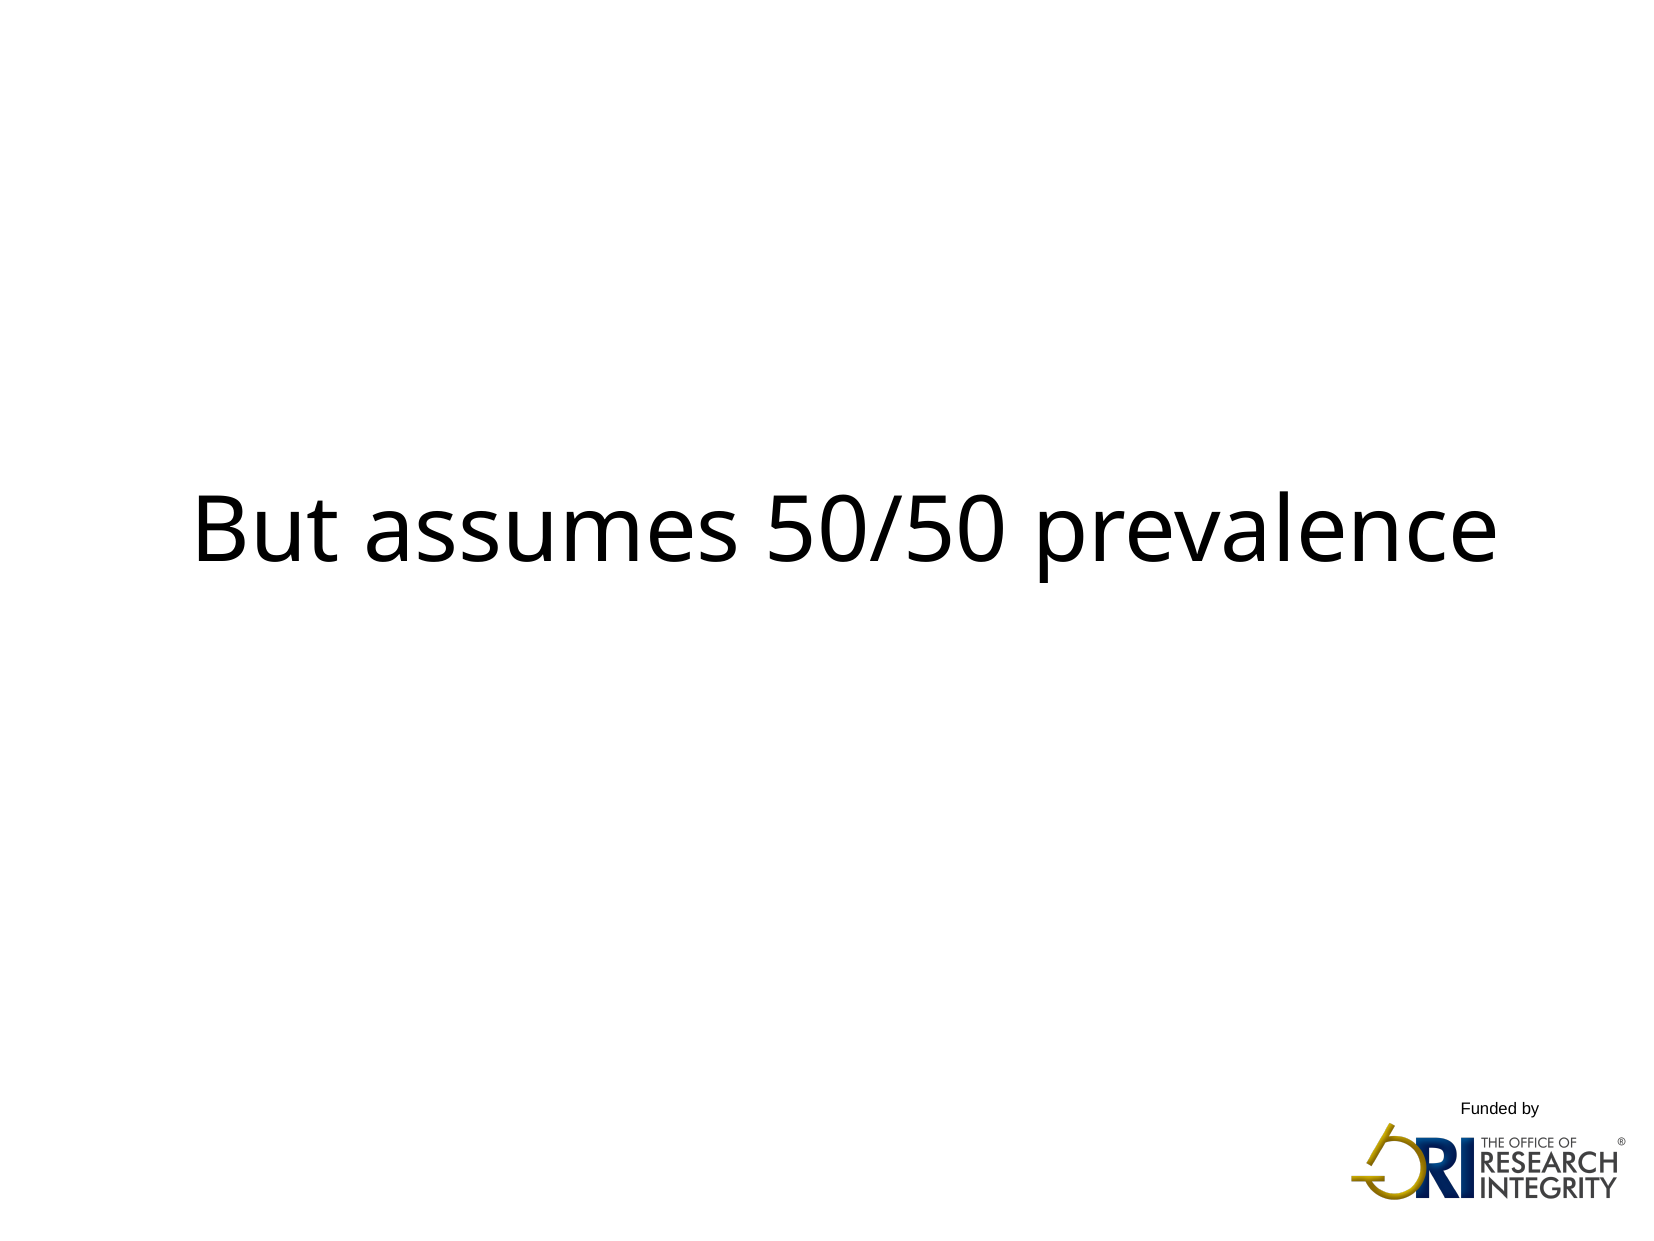

# But assumes 50/50 prevalence
Funded by